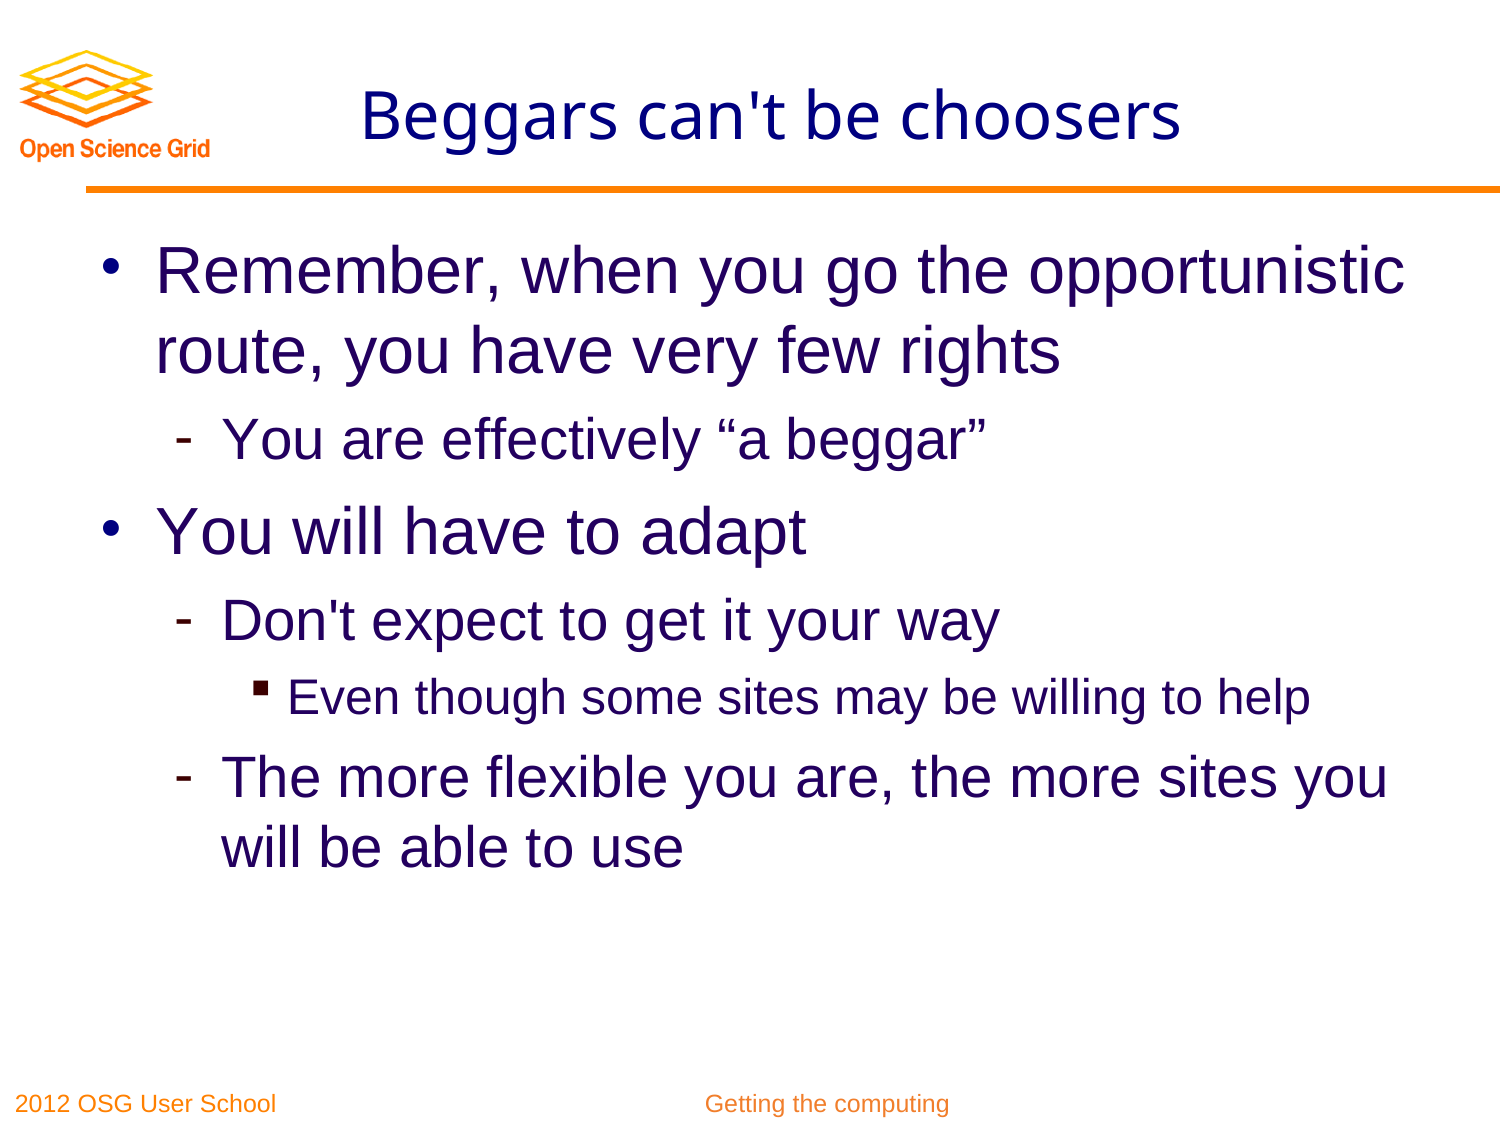

# Beggars can't be choosers
Remember, when you go the opportunistic route, you have very few rights
You are effectively “a beggar”
You will have to adapt
Don't expect to get it your way
Even though some sites may be willing to help
The more flexible you are, the more sites you will be able to use